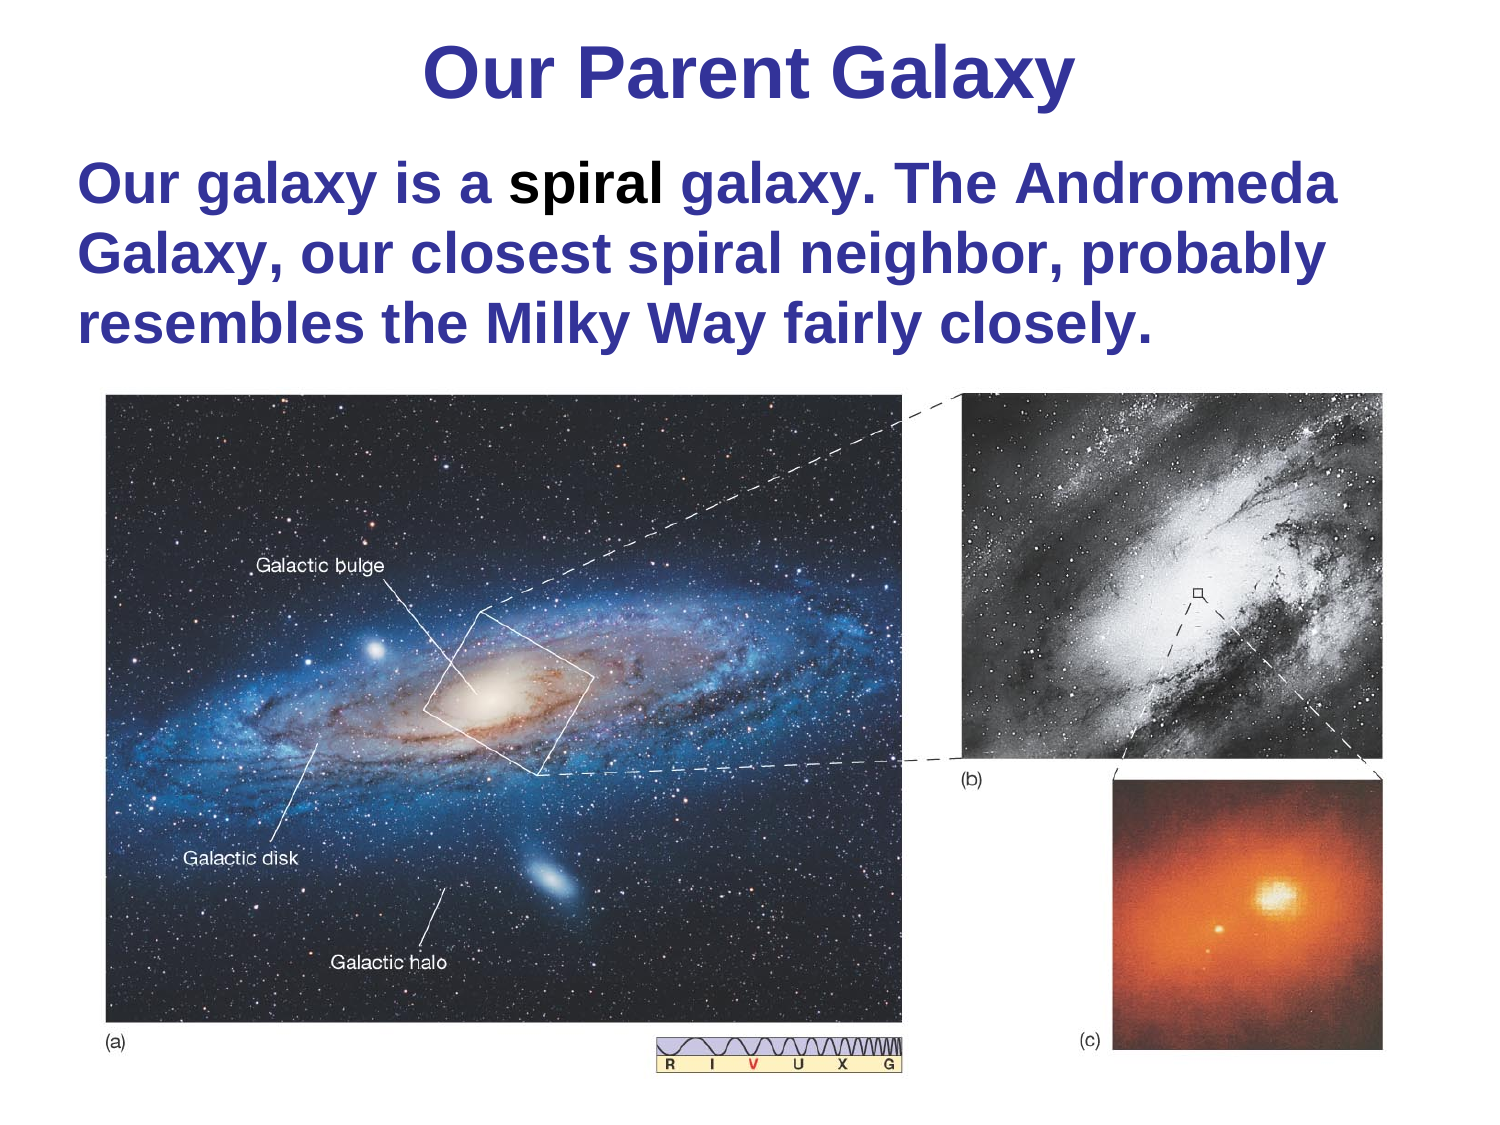

# Our Parent Galaxy
Our galaxy is a spiral galaxy. The Andromeda Galaxy, our closest spiral neighbor, probably resembles the Milky Way fairly closely.